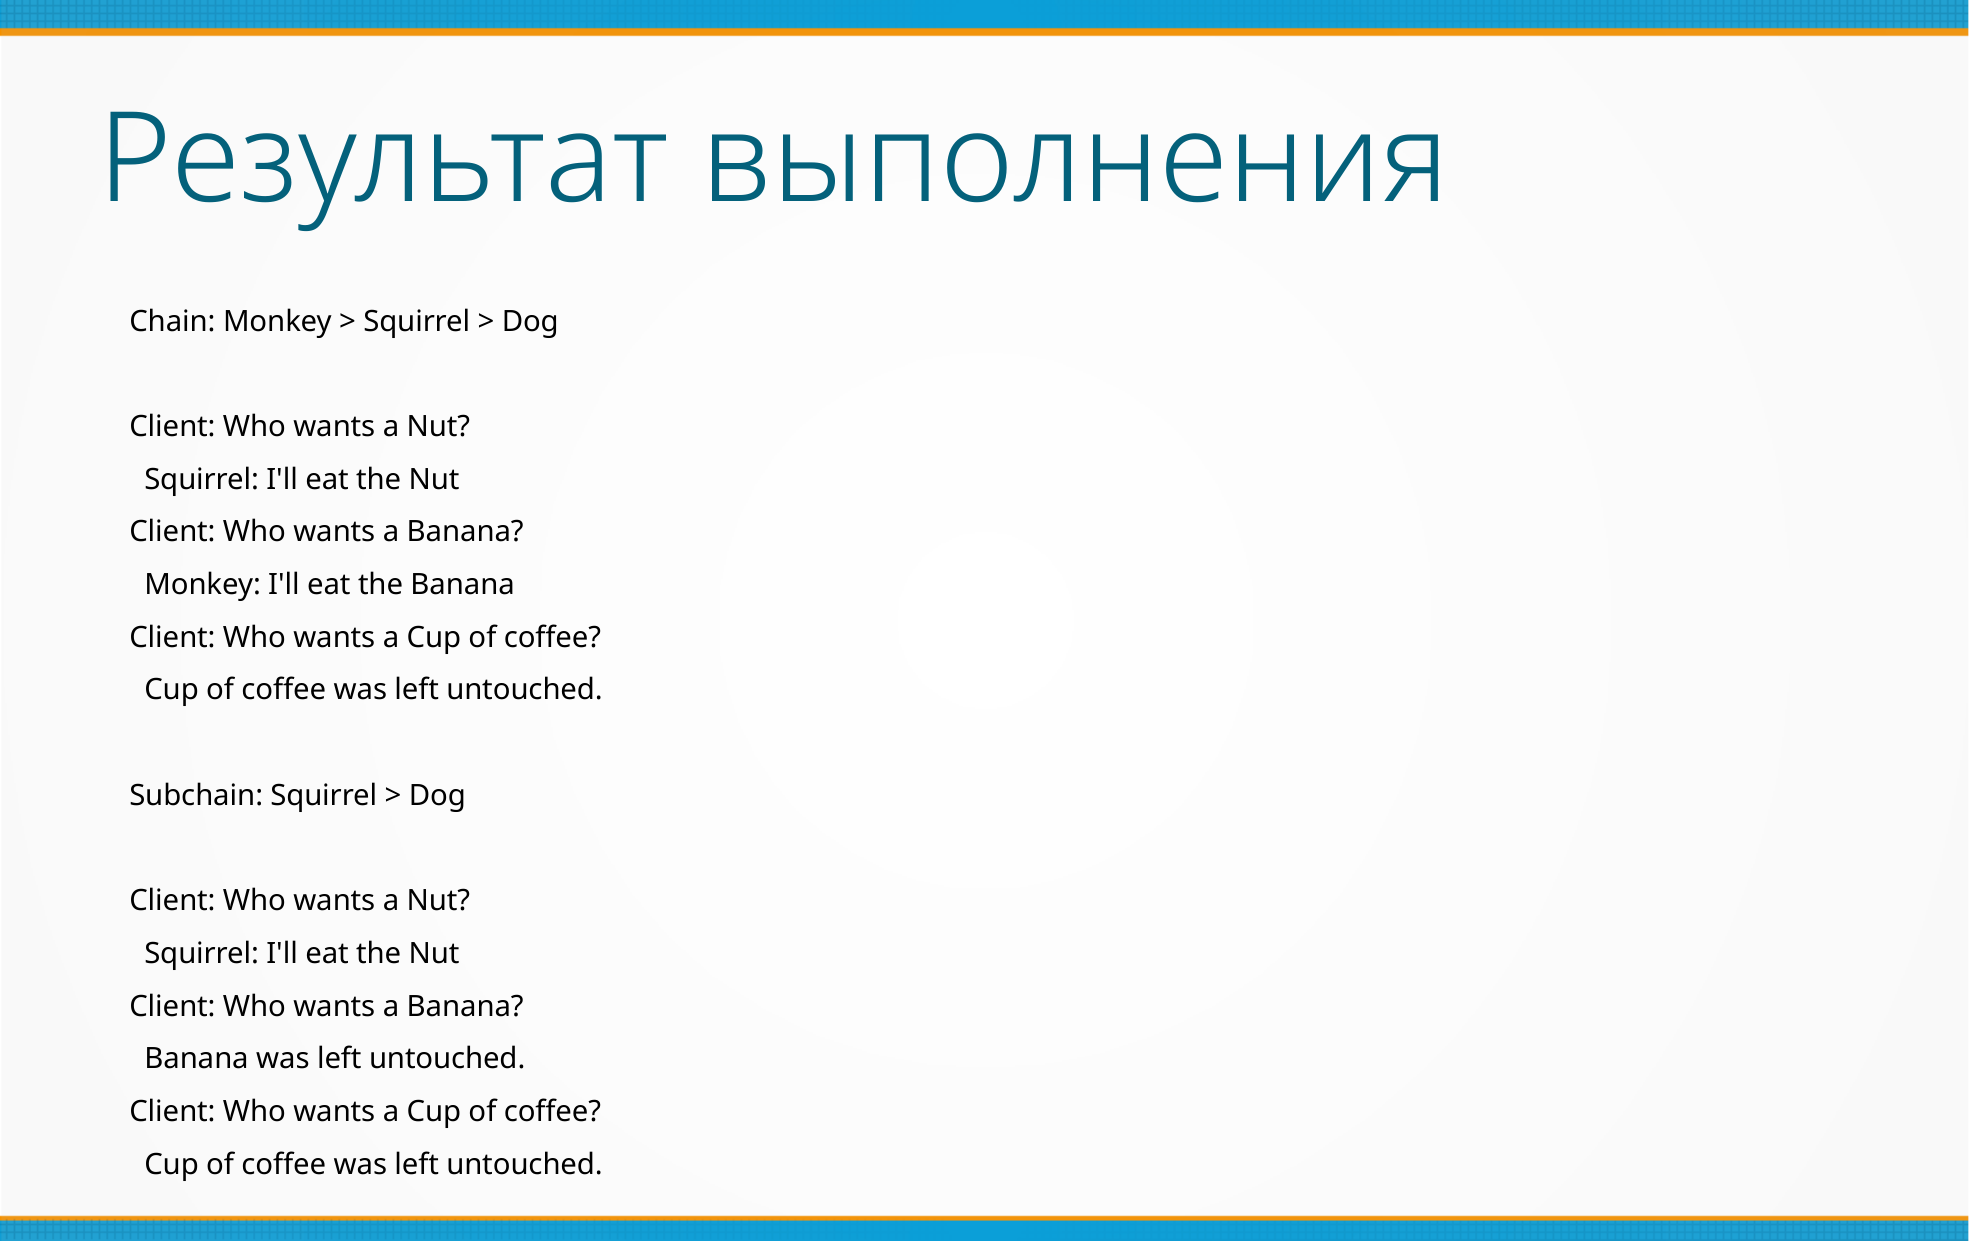

# Результат выполнения
Chain: Monkey > Squirrel > Dog
Client: Who wants a Nut?
 Squirrel: I'll eat the Nut
Client: Who wants a Banana?
 Monkey: I'll eat the Banana
Client: Who wants a Cup of coffee?
 Cup of coffee was left untouched.
Subchain: Squirrel > Dog
Client: Who wants a Nut?
 Squirrel: I'll eat the Nut
Client: Who wants a Banana?
 Banana was left untouched.
Client: Who wants a Cup of coffee?
 Cup of coffee was left untouched.